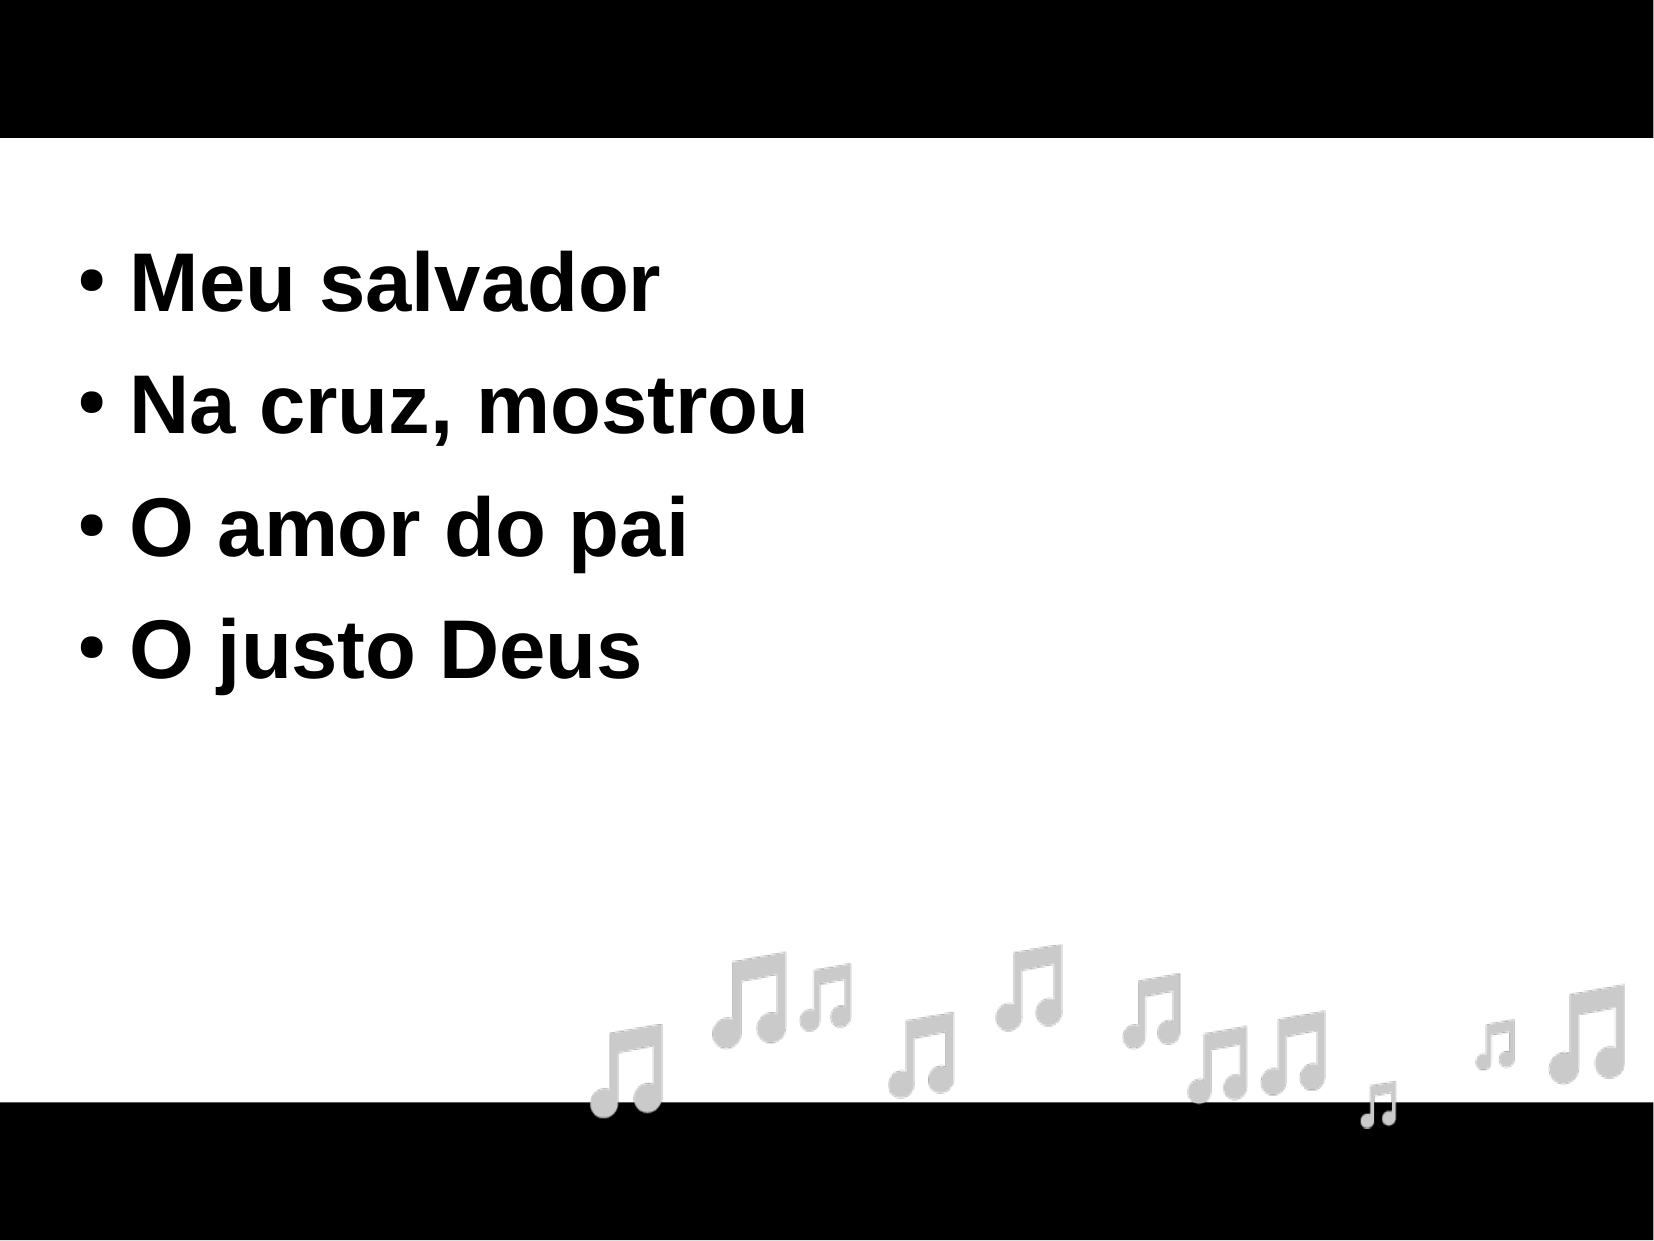

# Meu salvador
Na cruz, mostrou
O amor do pai
O justo Deus